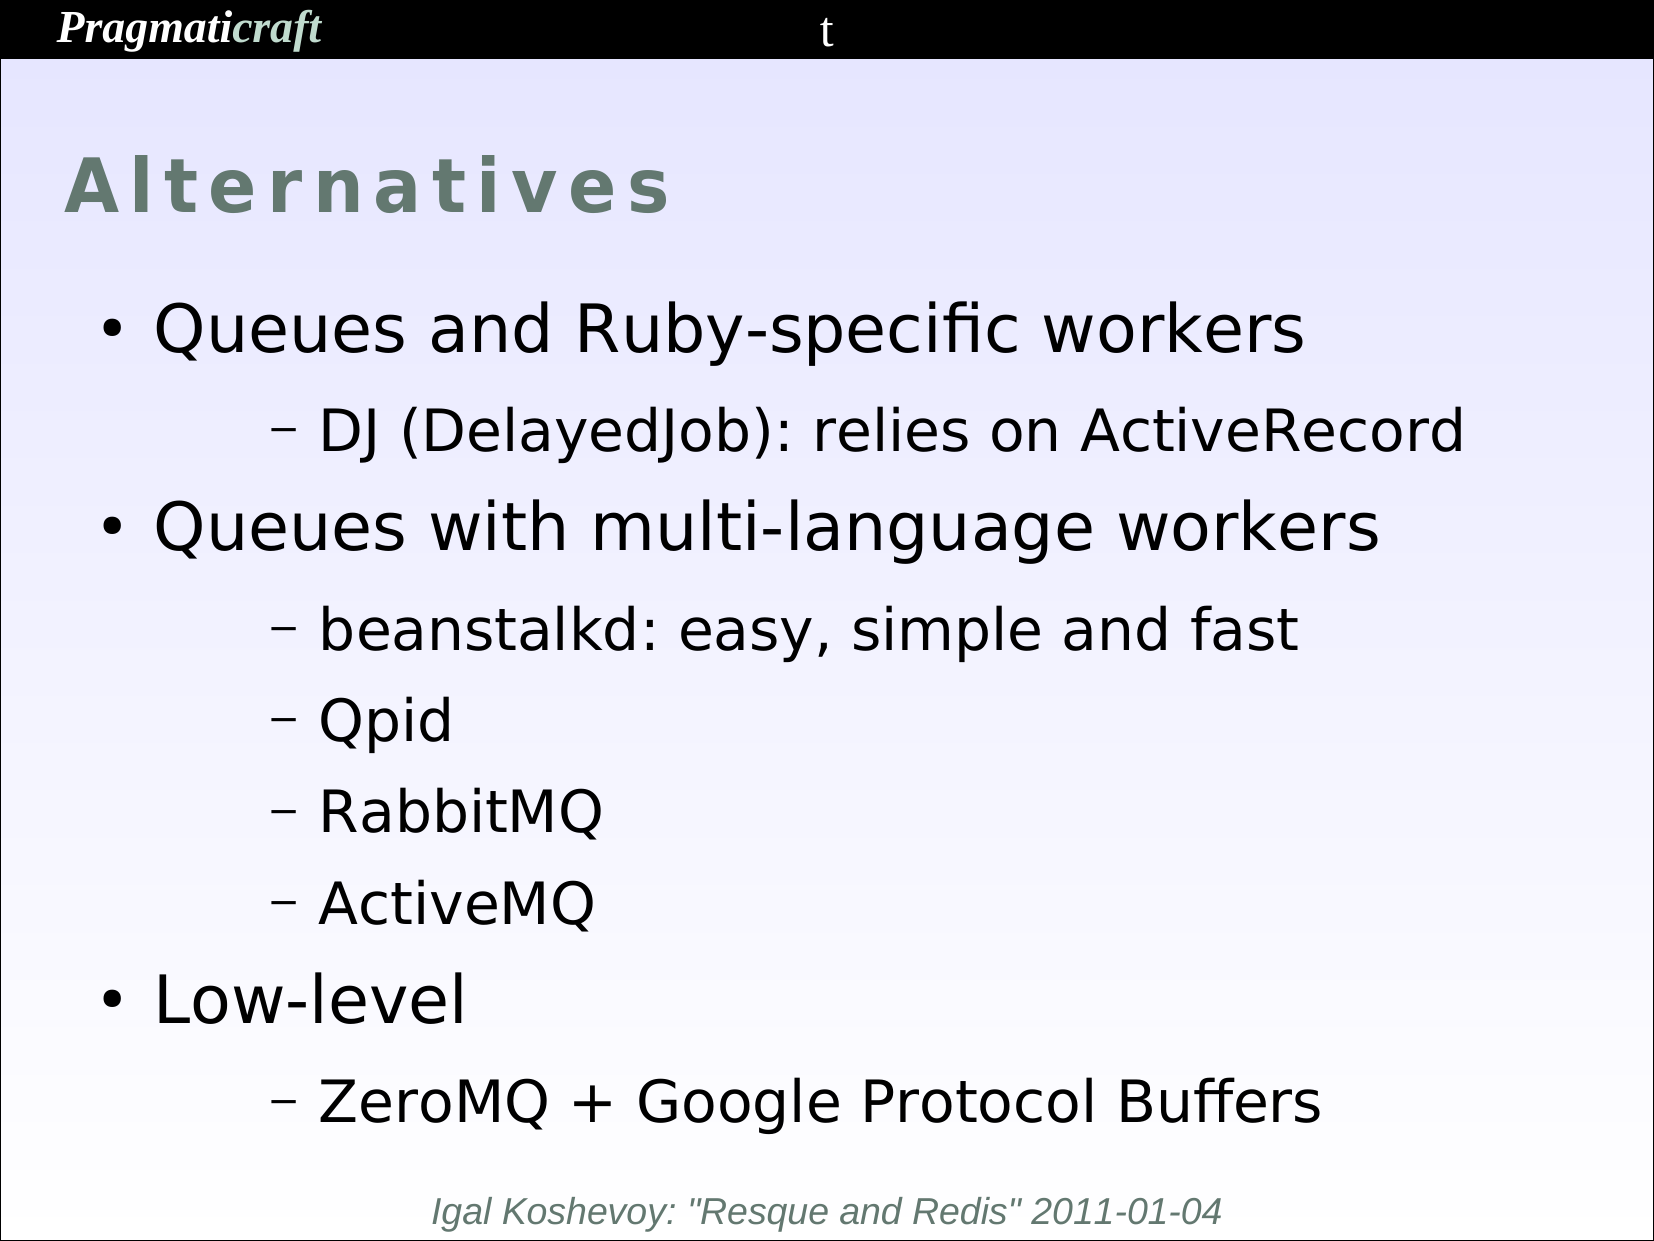

# Alternatives
Queues and Ruby-specific workers
DJ (DelayedJob): relies on ActiveRecord
Queues with multi-language workers
beanstalkd: easy, simple and fast
Qpid
RabbitMQ
ActiveMQ
Low-level
ZeroMQ + Google Protocol Buffers